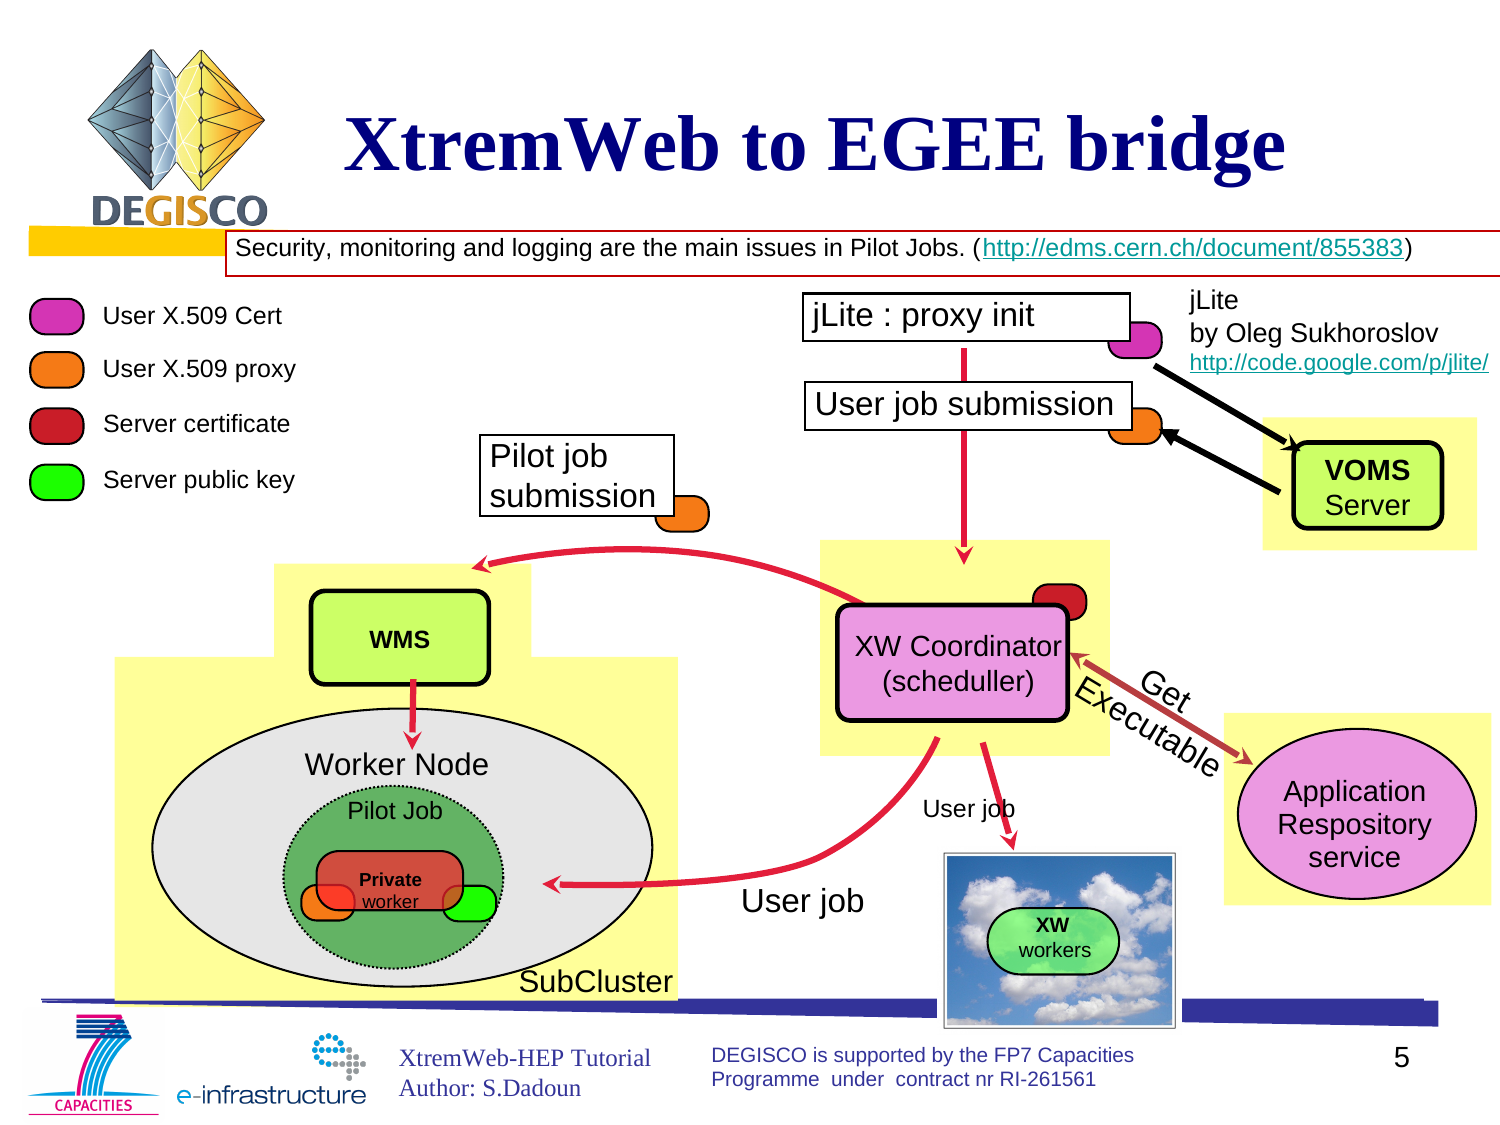

# XtremWeb to EGEE bridge
Security, monitoring and logging are the main issues in Pilot Jobs. (http://edms.cern.ch/document/855383)
jLite
by Oleg Sukhoroslov
http://code.google.com/p/jlite/
jLite : proxy init
User X.509 Cert
User X.509 proxy
User job submission
Server certificate
Pilot job
submission
VOMS
Server
Server public key
WMS
XW Coordinator
(scheduller)
Get
Executable
Worker Node
Application Respository
service
User job
Pilot Job
Private worker
User job
XW
 workers
SubCluster